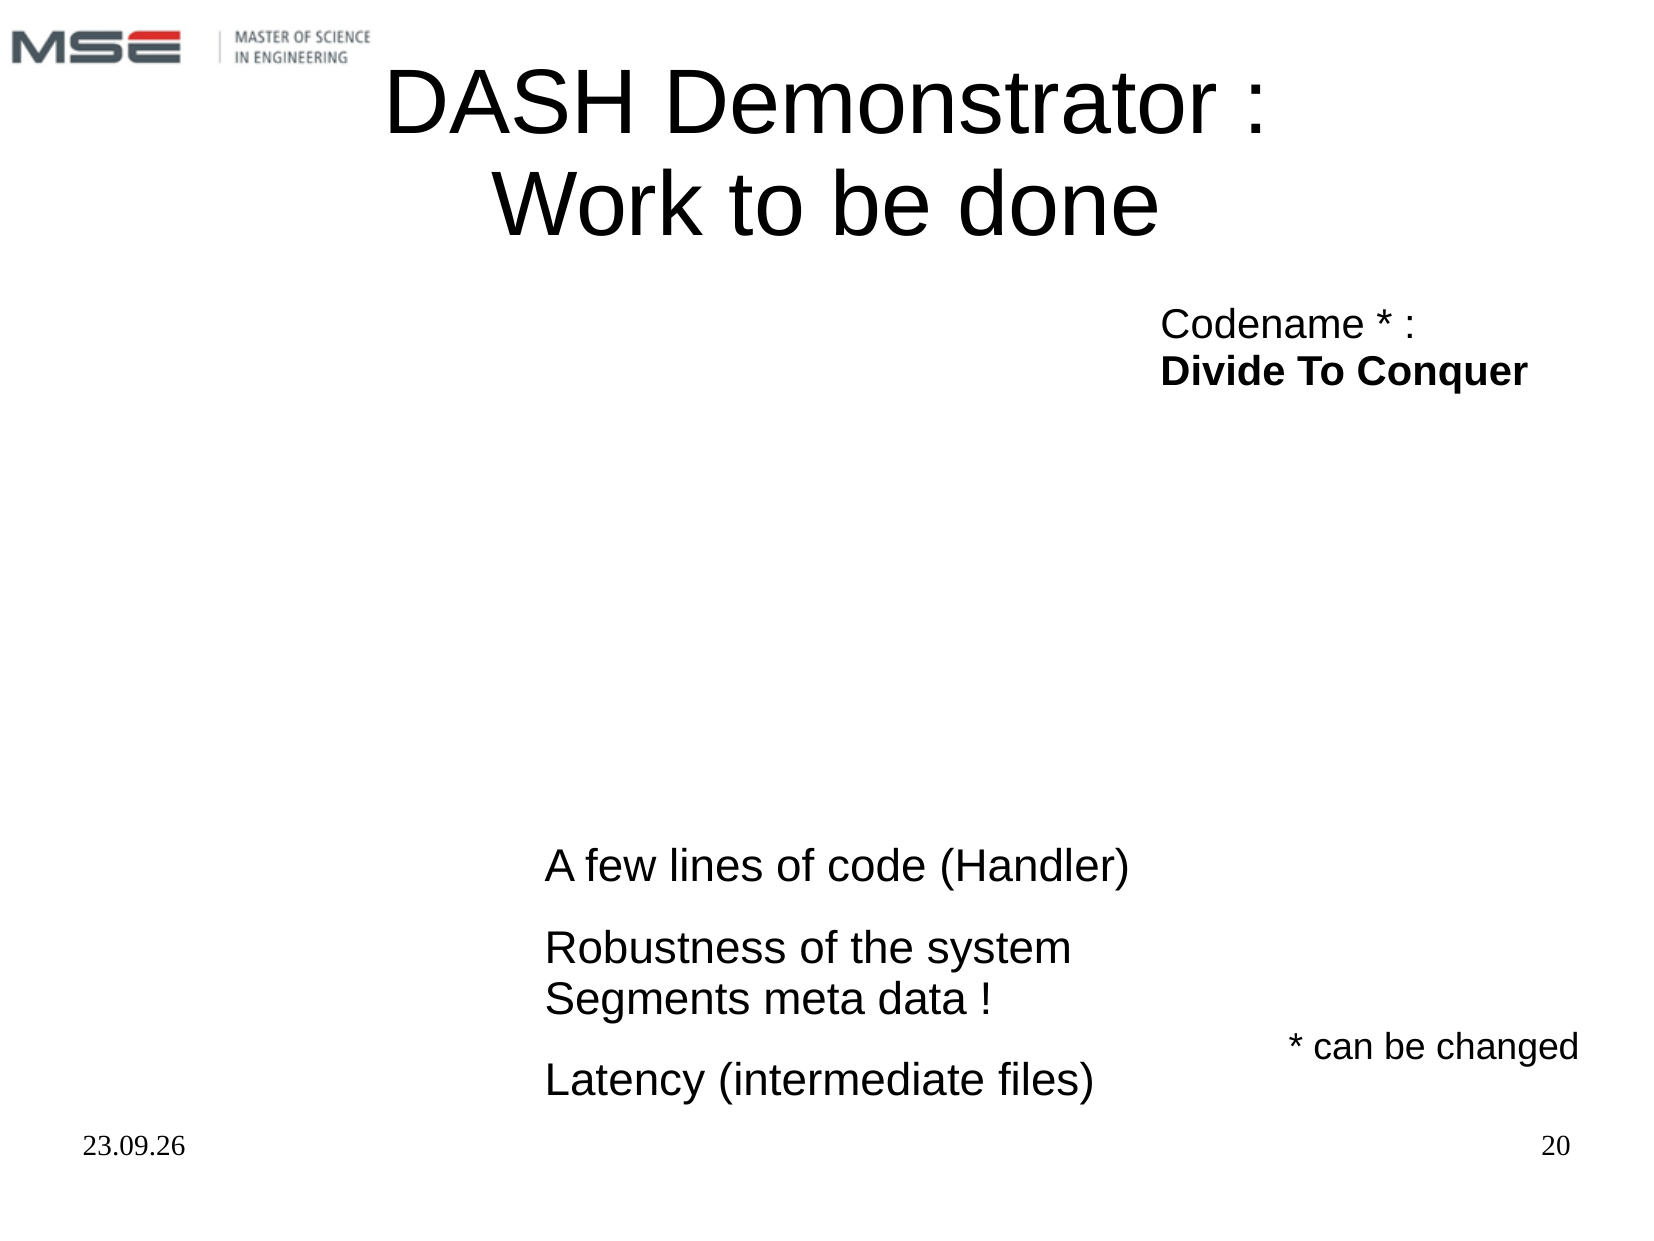

# DASH Demonstrator : Work to be done
Codename * :
Divide To Conquer
A few lines of code (Handler)
Robustness of the system
Segments meta data !
Latency (intermediate files)
* can be changed
20